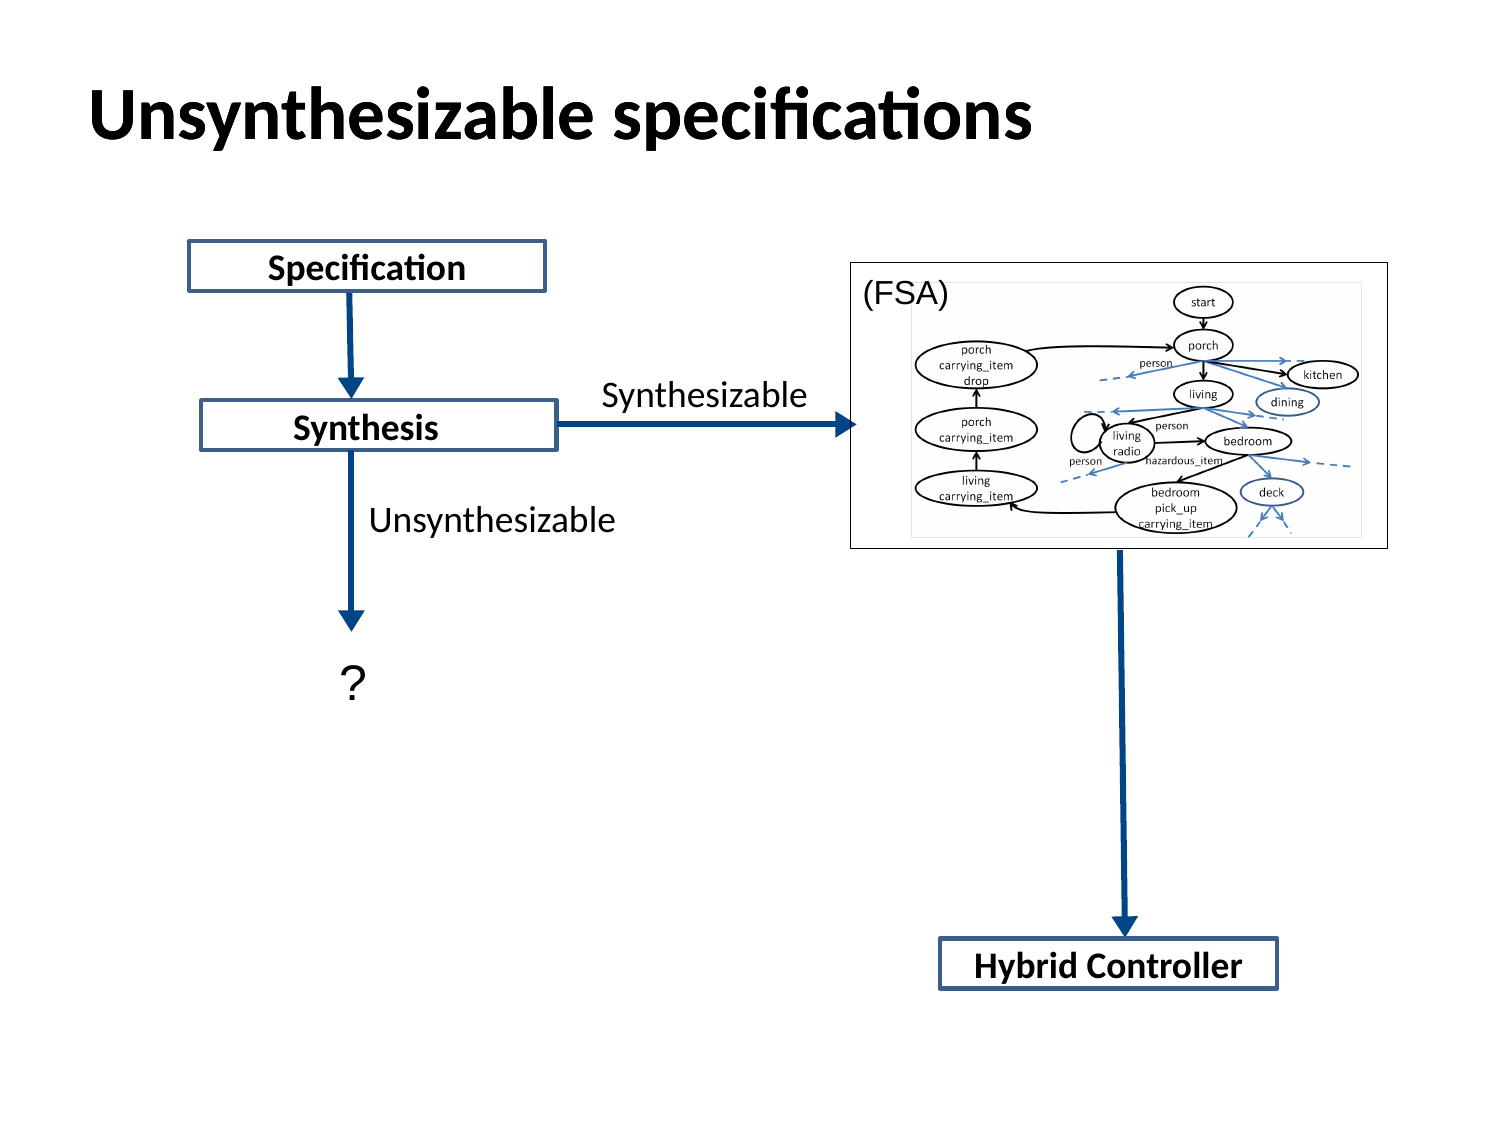

Unsynthesizable specifications
Unsynthesizable specifications
Specification
(FSA)
Synthesizable
Synthesis
Unsynthesizable
?
Hybrid Controller